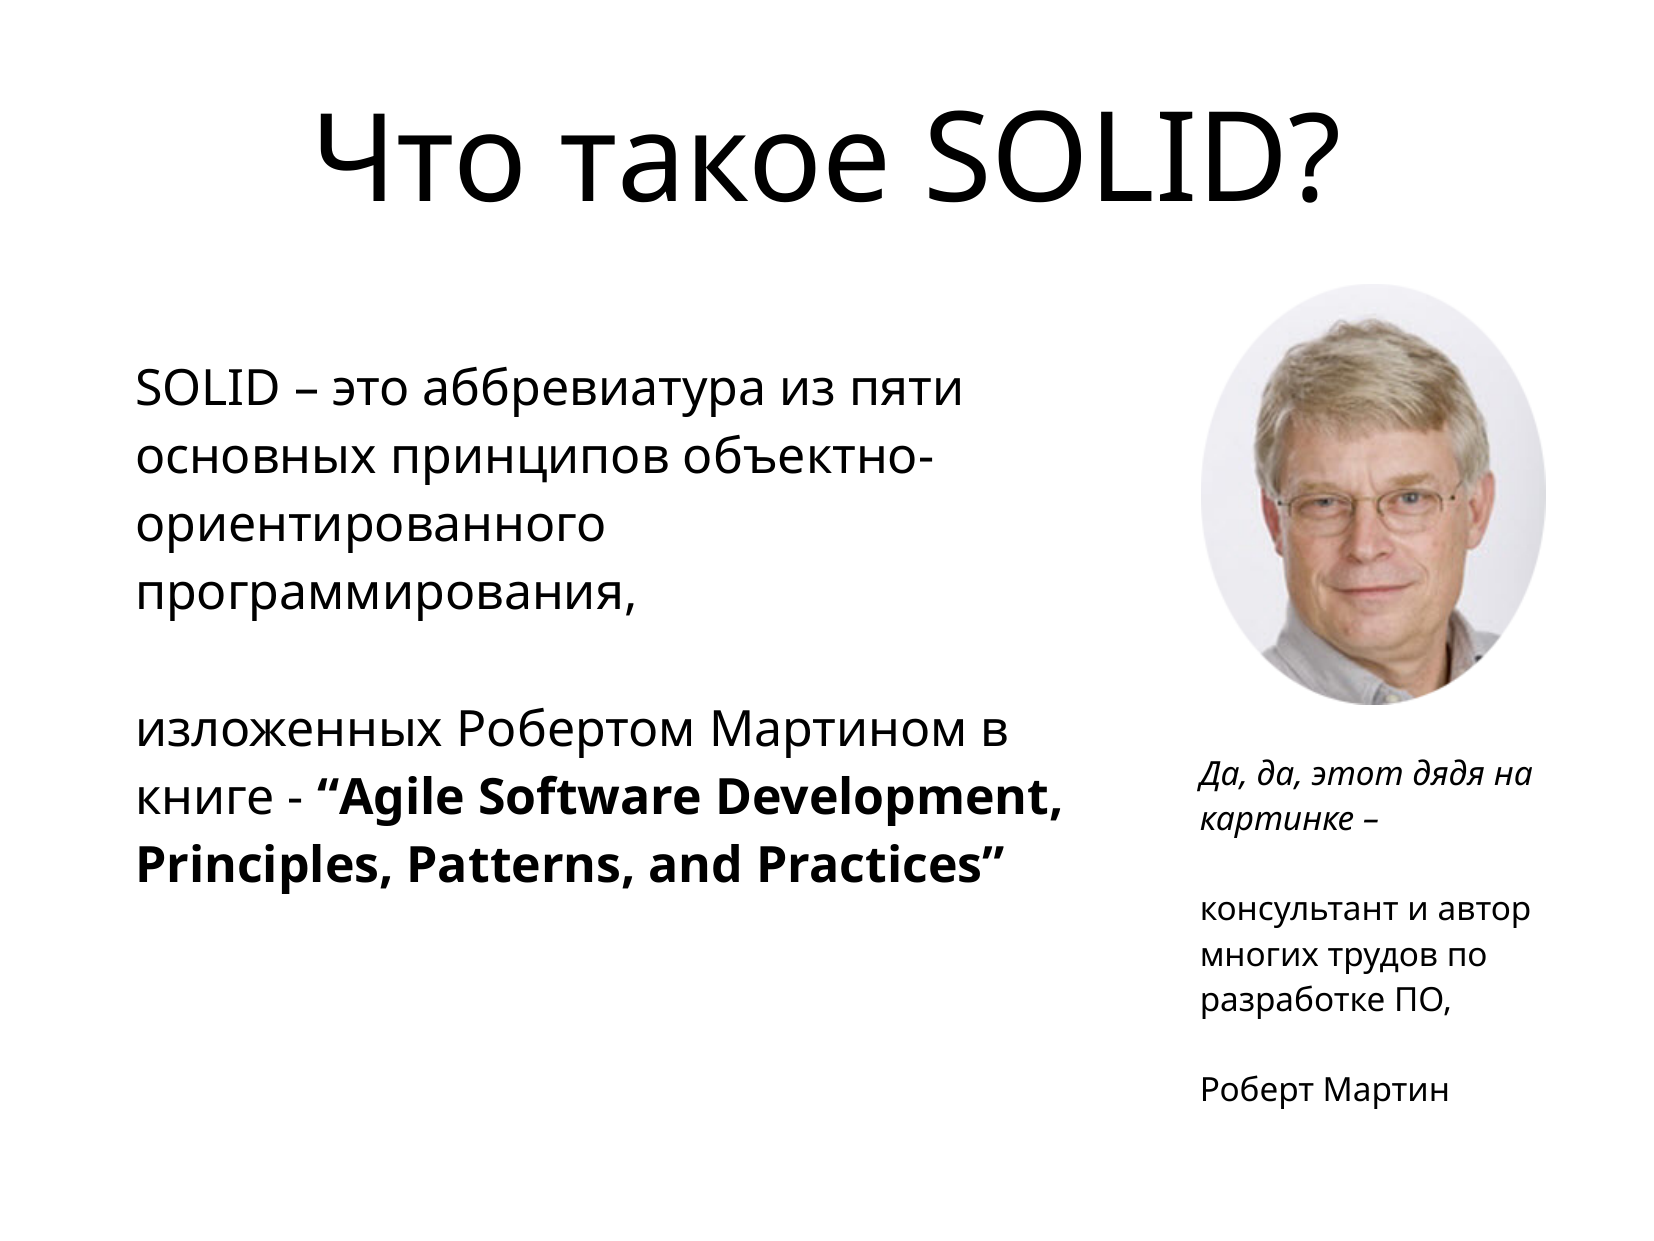

# Что такое SOLID?
SOLID – это аббревиатура из пяти основных принципов объектно-ориентированного программирования,
изложенных Робертом Мартином в книге - “Agile Software Development,
Principles, Patterns, and Practices”
Да, да, этот дядя на картинке –
консультант и автор многих трудов по разработке ПО,
Роберт Мартин